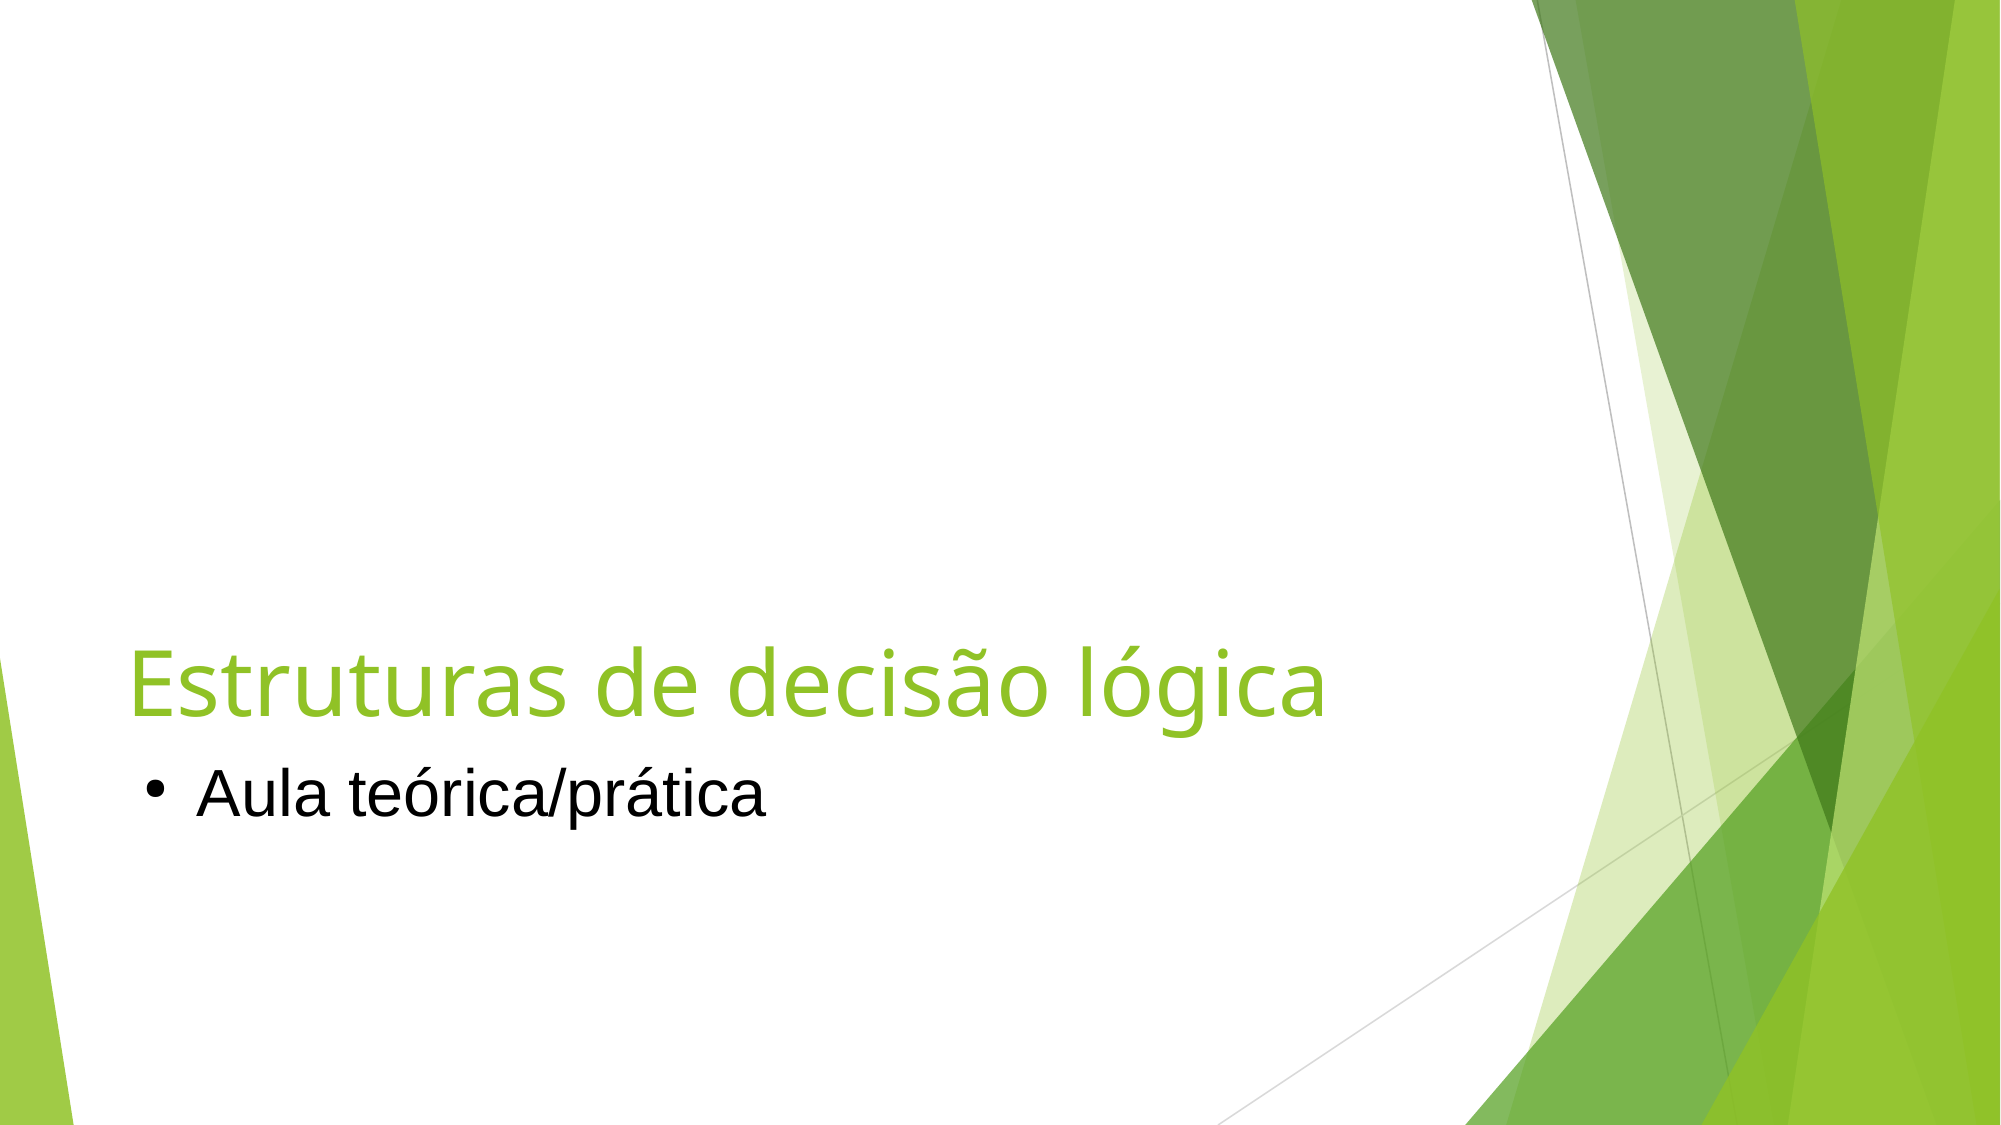

# Estruturas de decisão lógica
Aula teórica/prática